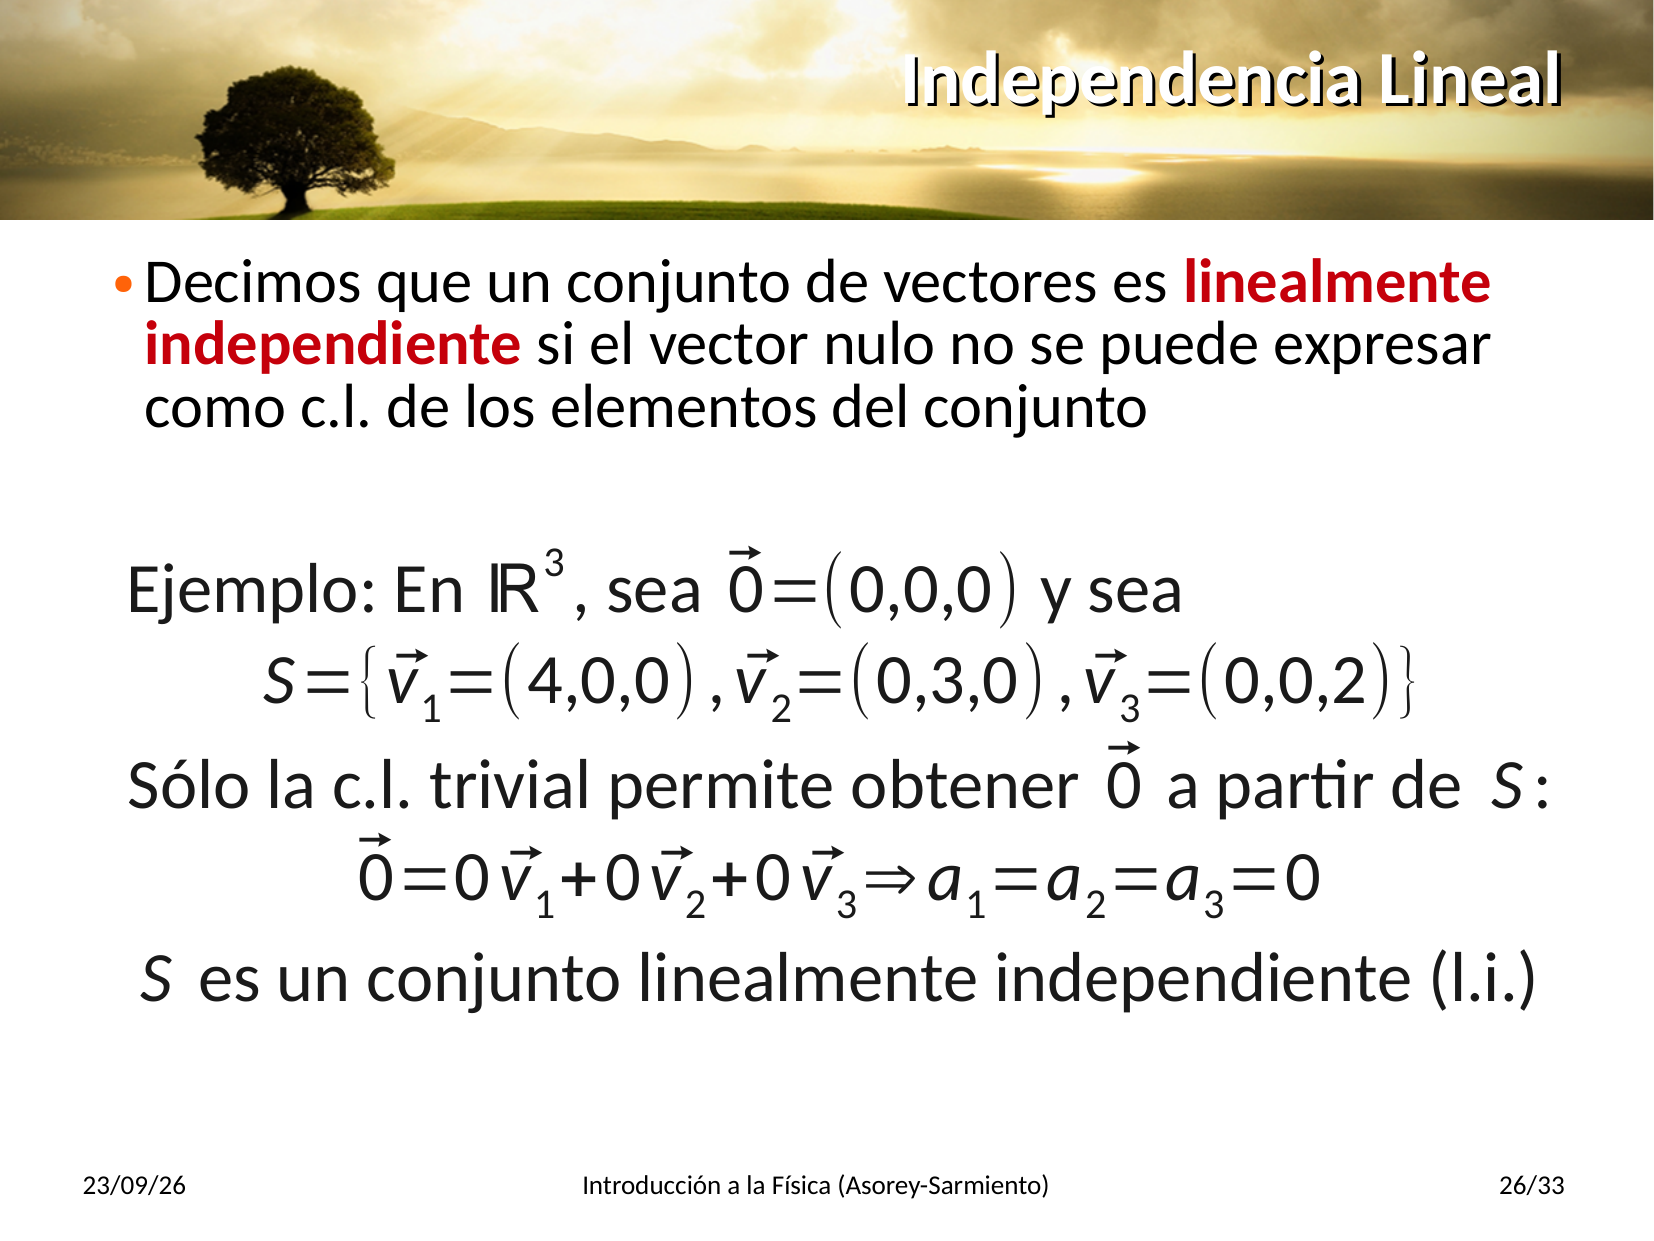

# Independencia Lineal
Decimos que un conjunto de vectores es linealmente independiente si el vector nulo no se puede expresar como c.l. de los elementos del conjunto
Introducción a la Física (Asorey-Sarmiento)
26